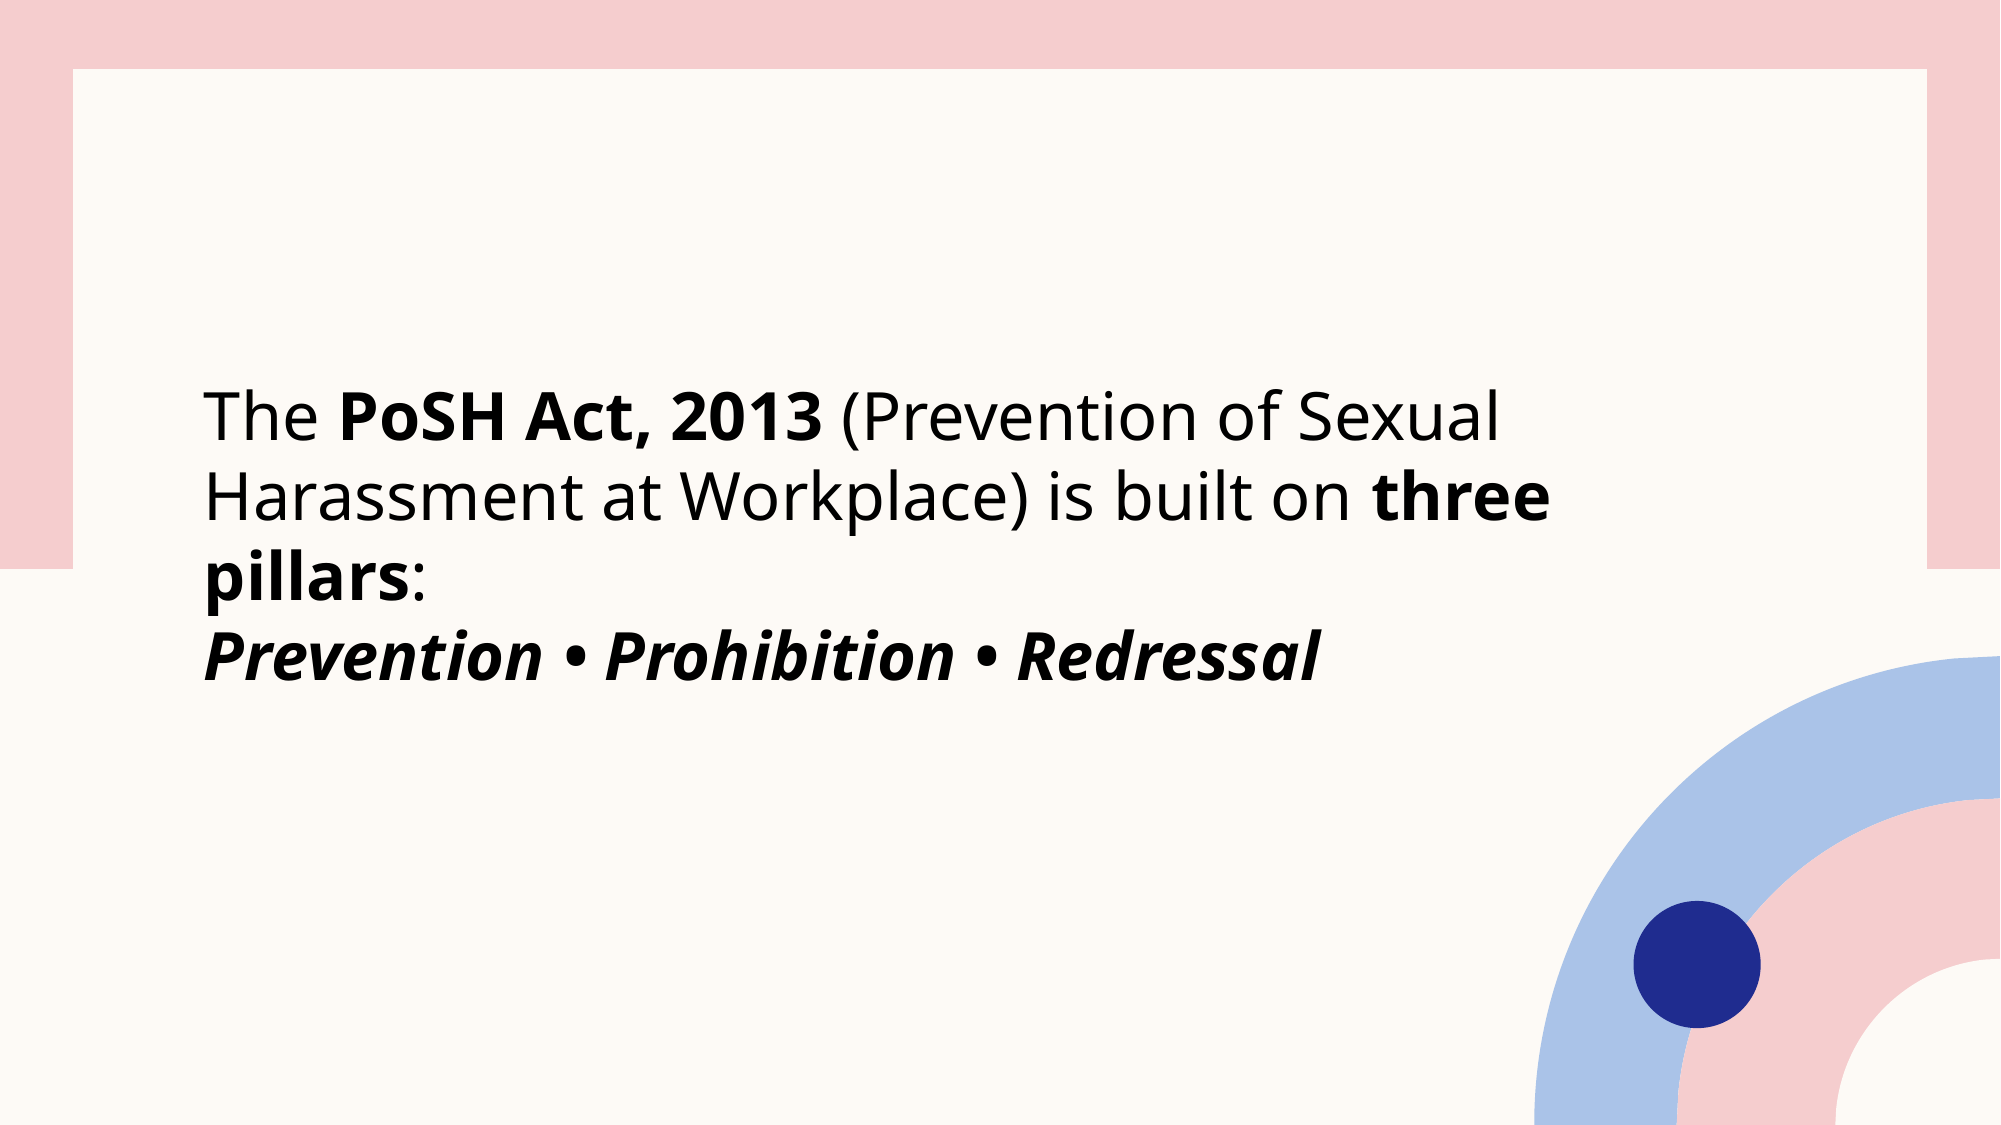

The PoSH Act, 2013 (Prevention of Sexual Harassment at Workplace) is built on three pillars:
Prevention • Prohibition • Redressal